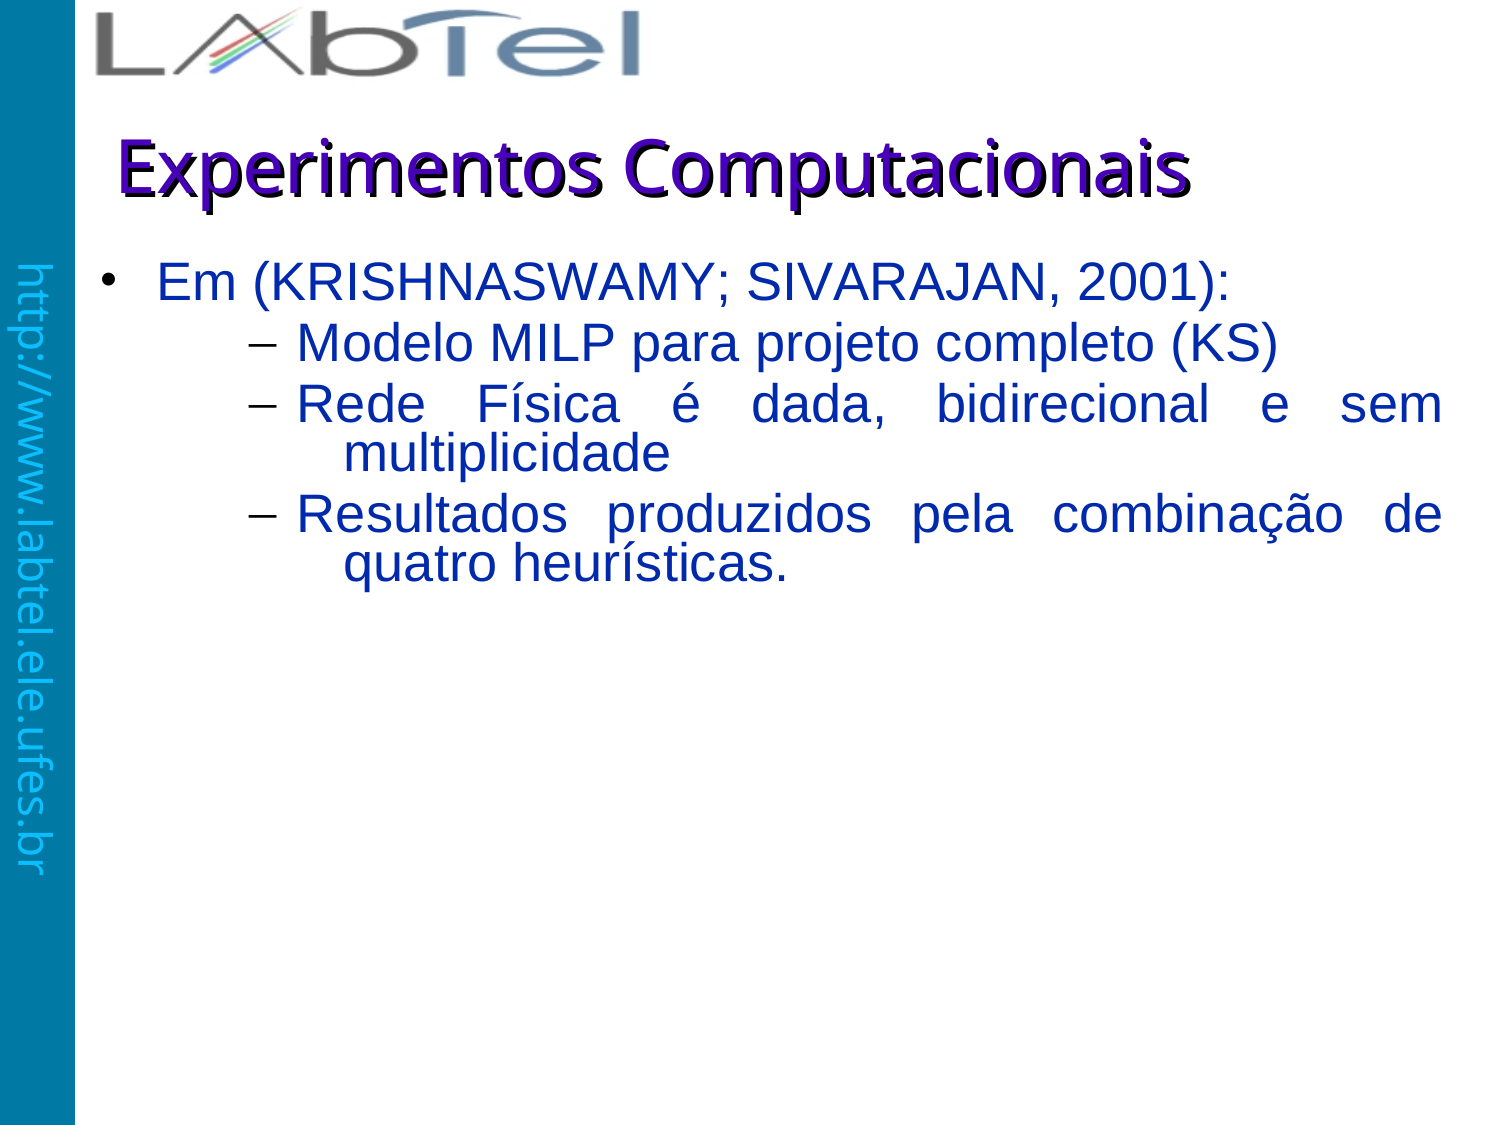

# Experimentos Computacionais
Em (KRISHNASWAMY; SIVARAJAN, 2001):
Modelo MILP para projeto completo (KS)
Rede Física é dada, bidirecional e sem multiplicidade
Resultados produzidos pela combinação de quatro heurísticas.